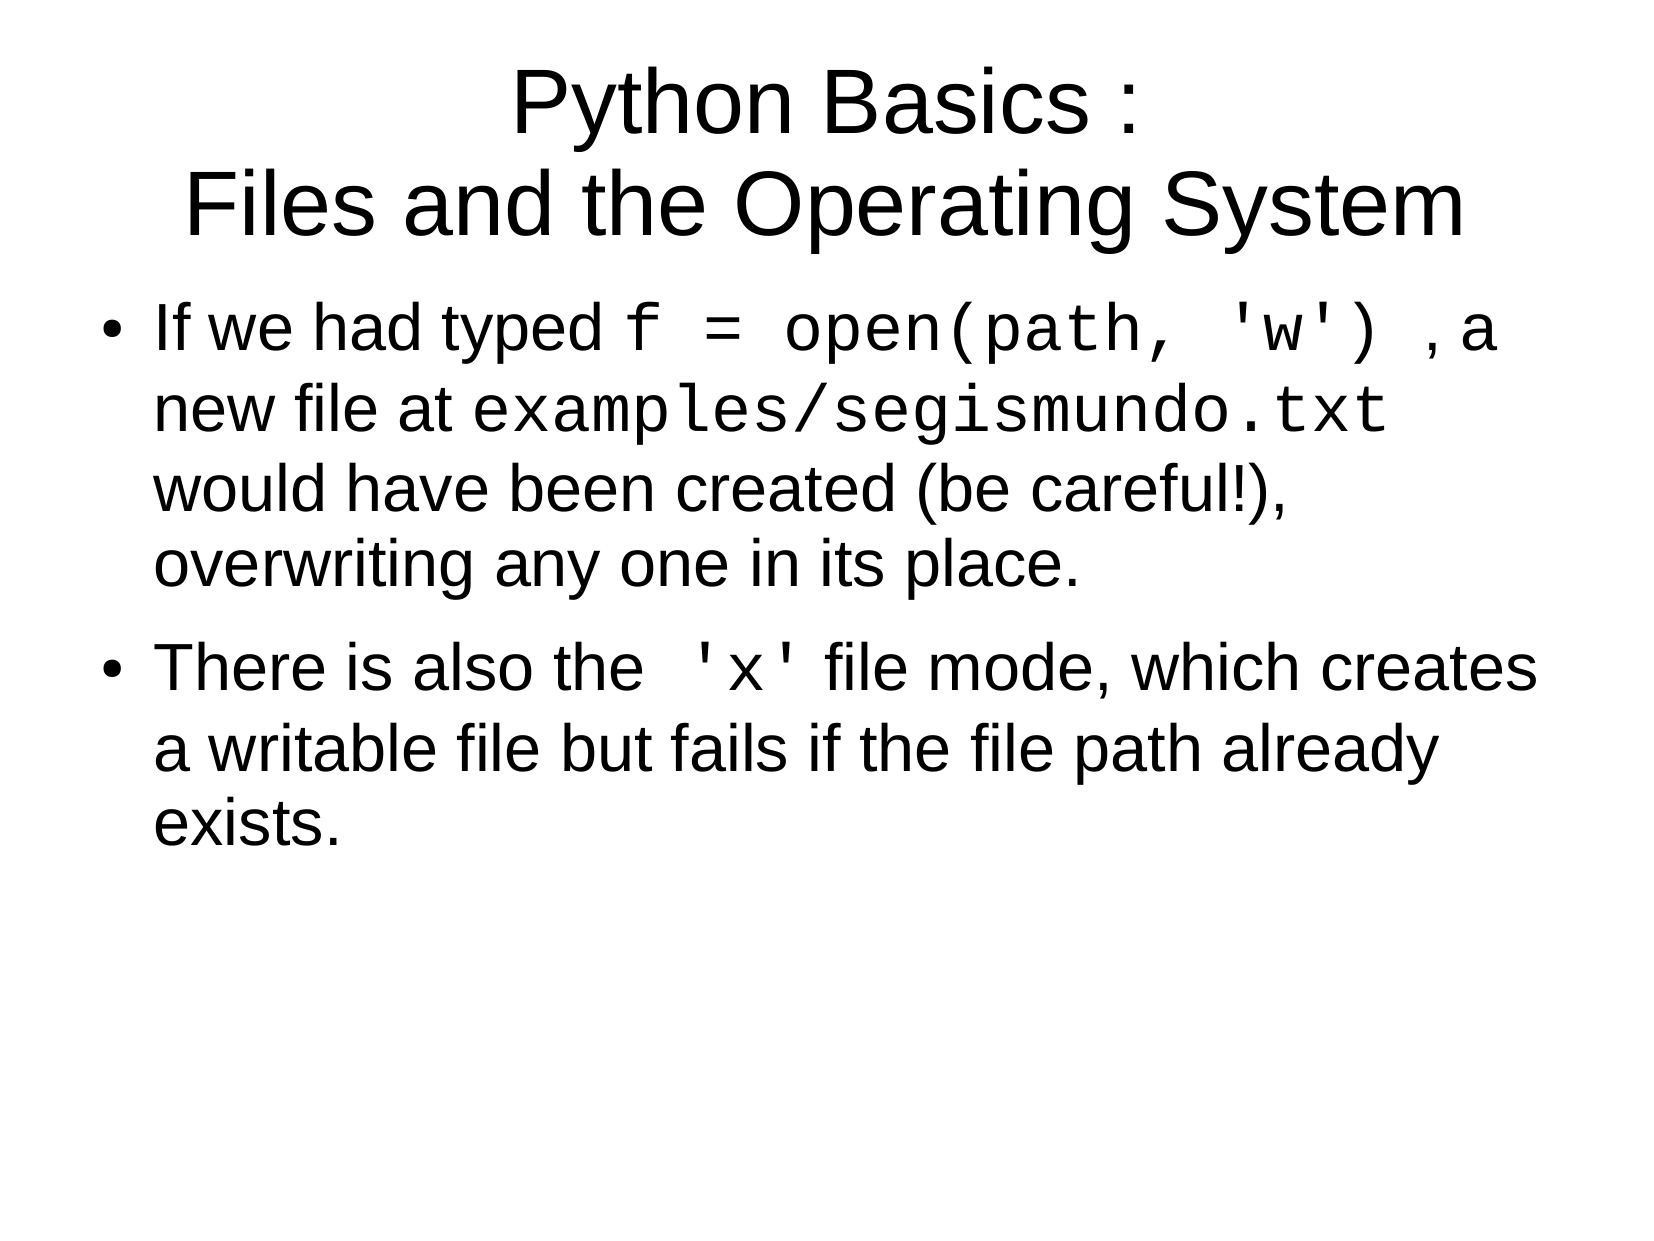

# Python Basics : Files and the Operating System
If we had typed f = open(path, 'w') , a new file at examples/segismundo.txt would have been created (be careful!), overwriting any one in its place.
There is also the 'x' file mode, which creates a writable file but fails if the file path already exists.